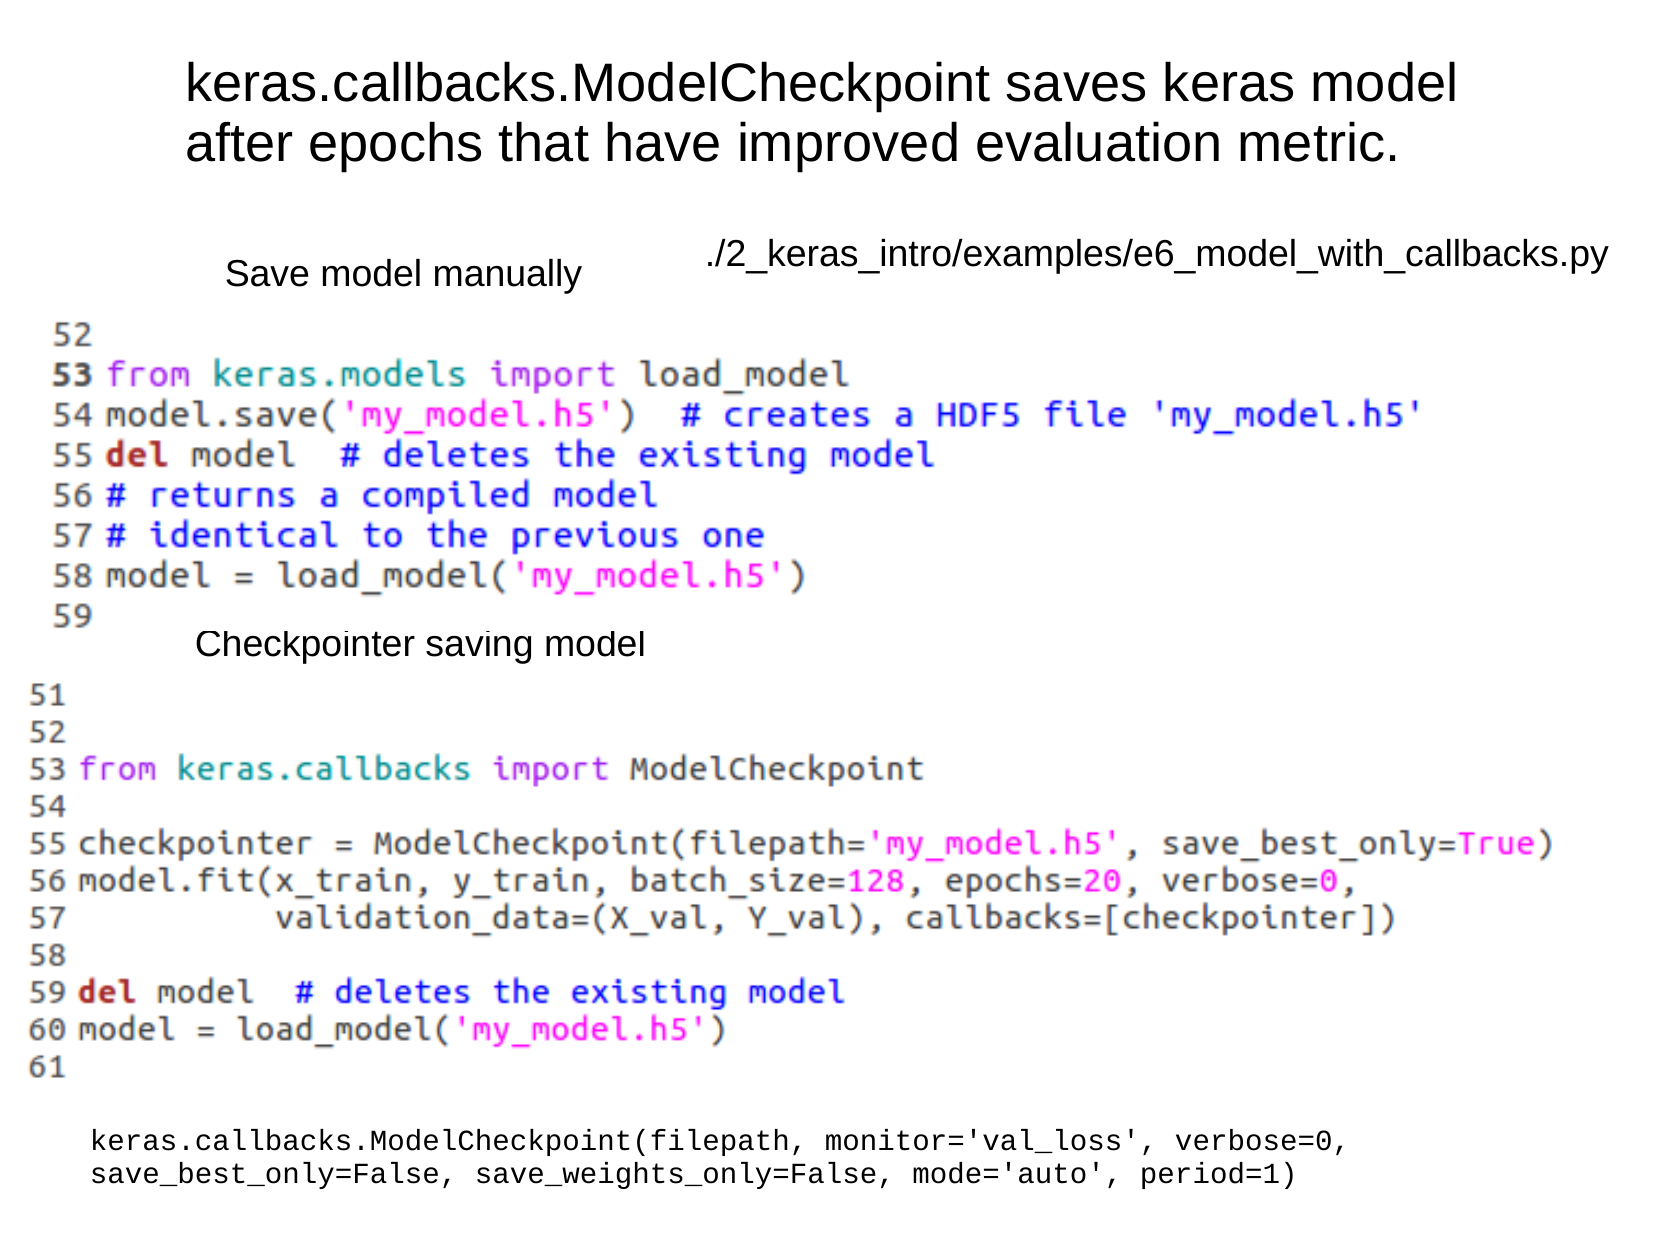

keras.callbacks.ModelCheckpoint saves keras model after epochs that have improved evaluation metric.
./2_keras_intro/examples/e6_model_with_callbacks.py
Save model manually
Checkpointer saving model
keras.callbacks.ModelCheckpoint(filepath, monitor='val_loss', verbose=0, save_best_only=False, save_weights_only=False, mode='auto', period=1)